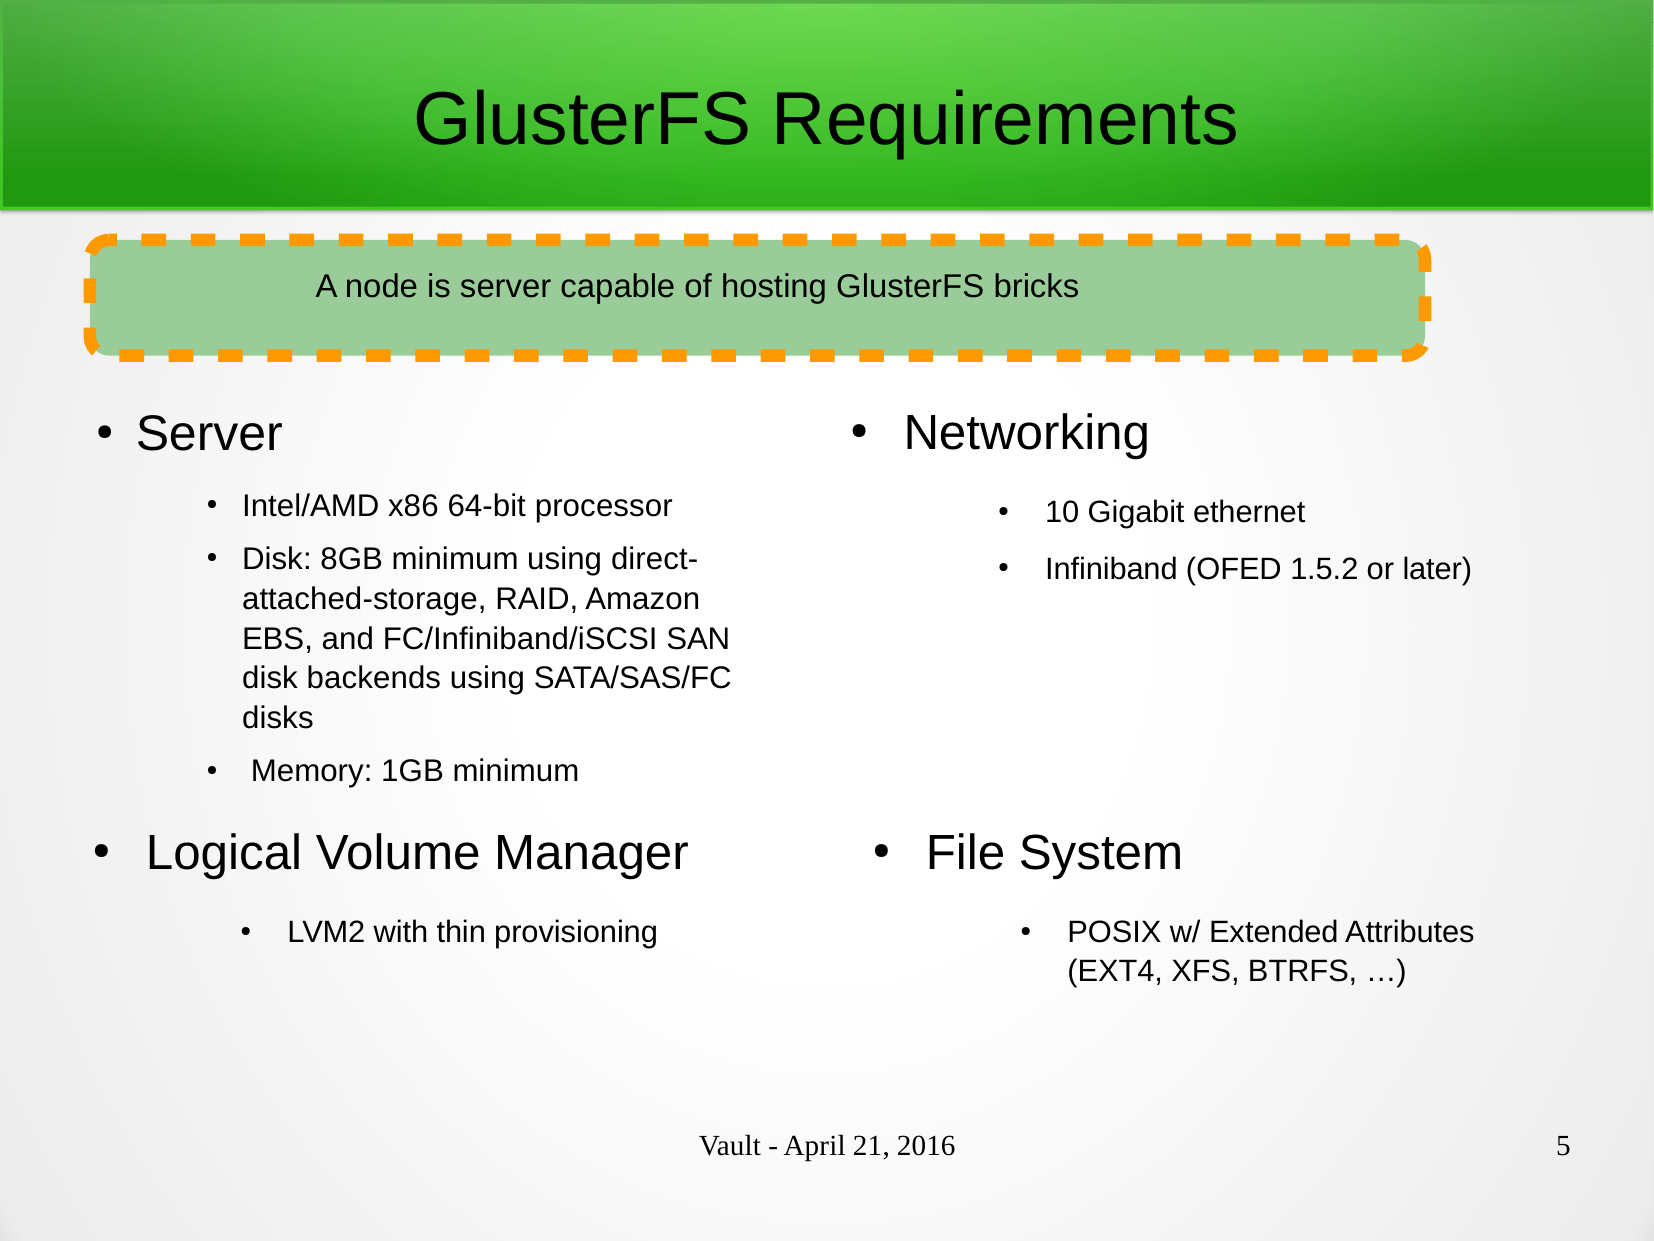

# GlusterFS Requirements
A node is server capable of hosting GlusterFS bricks
Server
Intel/AMD x86 64-bit processor
Disk: 8GB minimum using direct-attached-storage, RAID, Amazon EBS, and FC/Infiniband/iSCSI SAN disk backends using SATA/SAS/FC disks
 Memory: 1GB minimum
Networking
10 Gigabit ethernet
Infiniband (OFED 1.5.2 or later)
Logical Volume Manager
LVM2 with thin provisioning
File System
POSIX w/ Extended Attributes (EXT4, XFS, BTRFS, …)
Vault - April 21, 2016
5